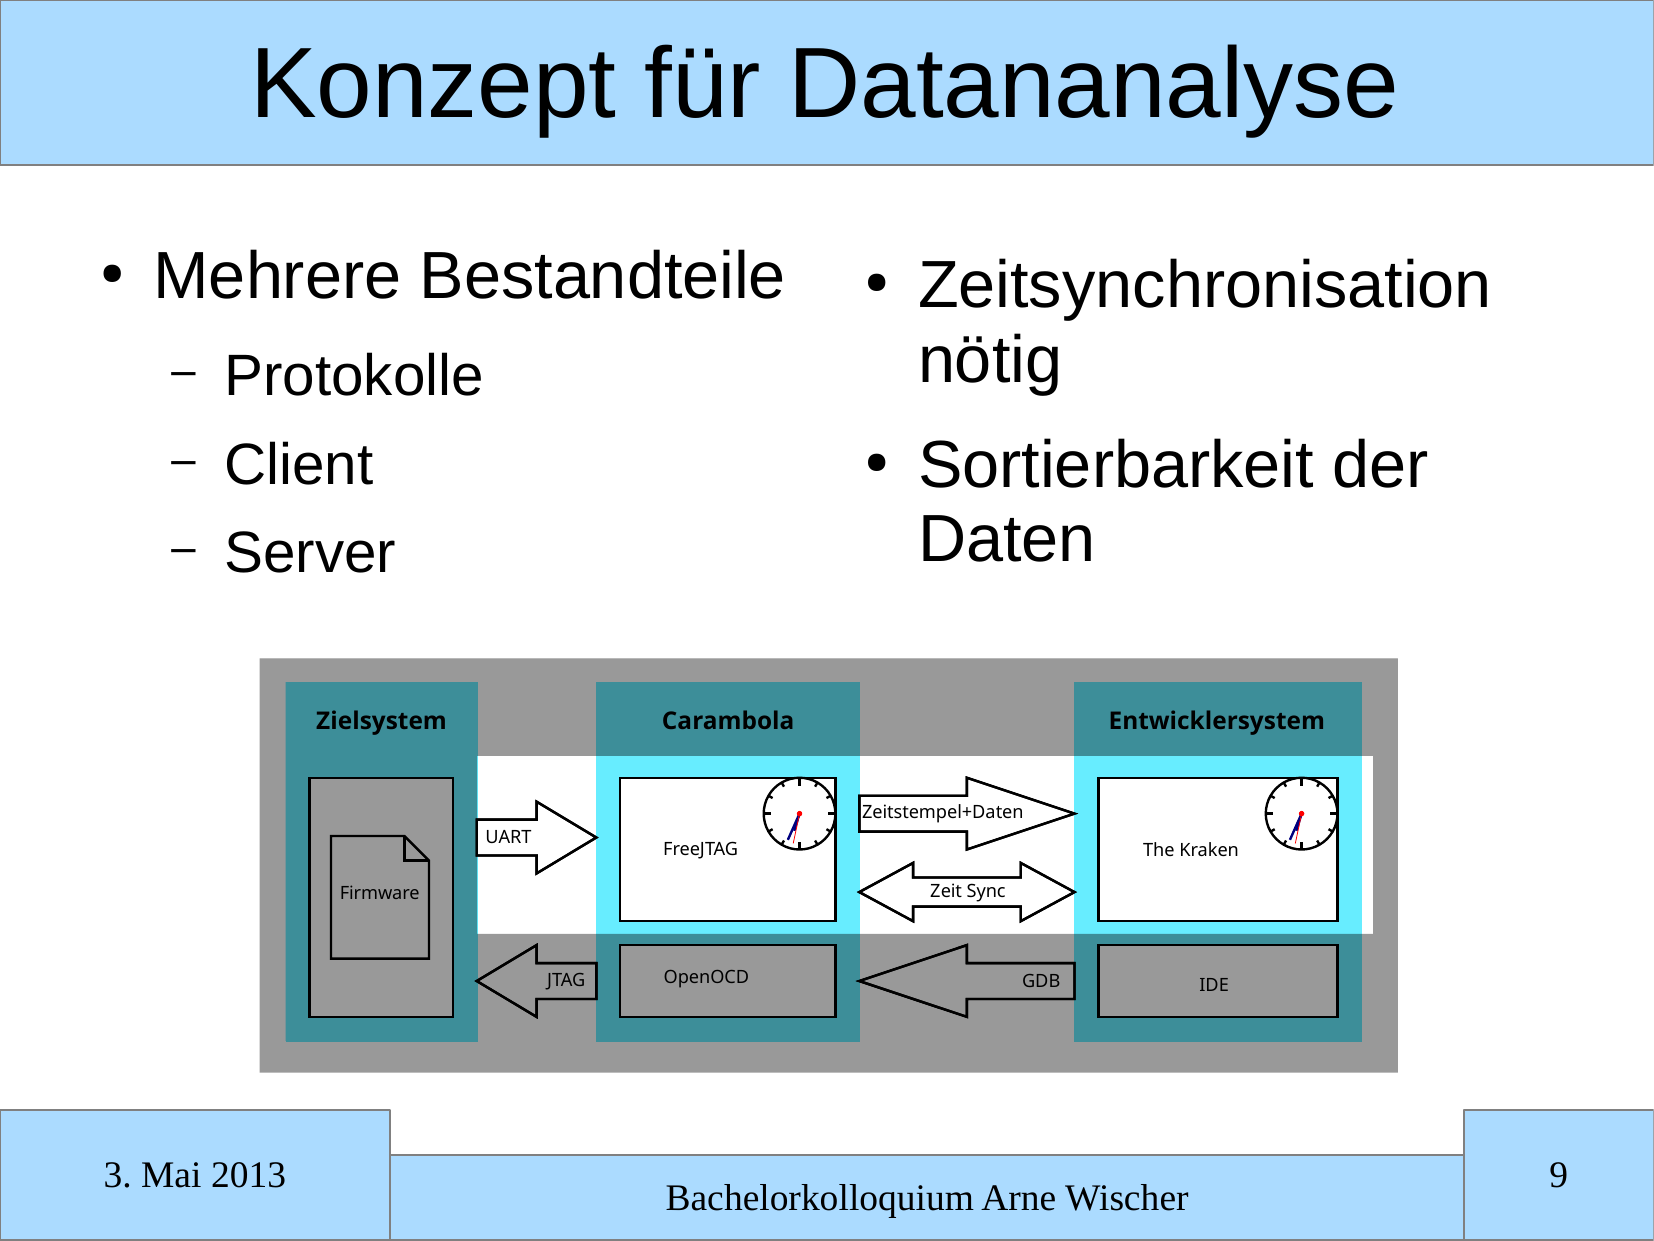

# Konzept für Datananalyse
Mehrere Bestandteile
Protokolle
Client
Server
Zeitsynchronisation nötig
Sortierbarkeit der Daten
3. Mai 2013
9
Bachelorkolloquium Arne Wischer